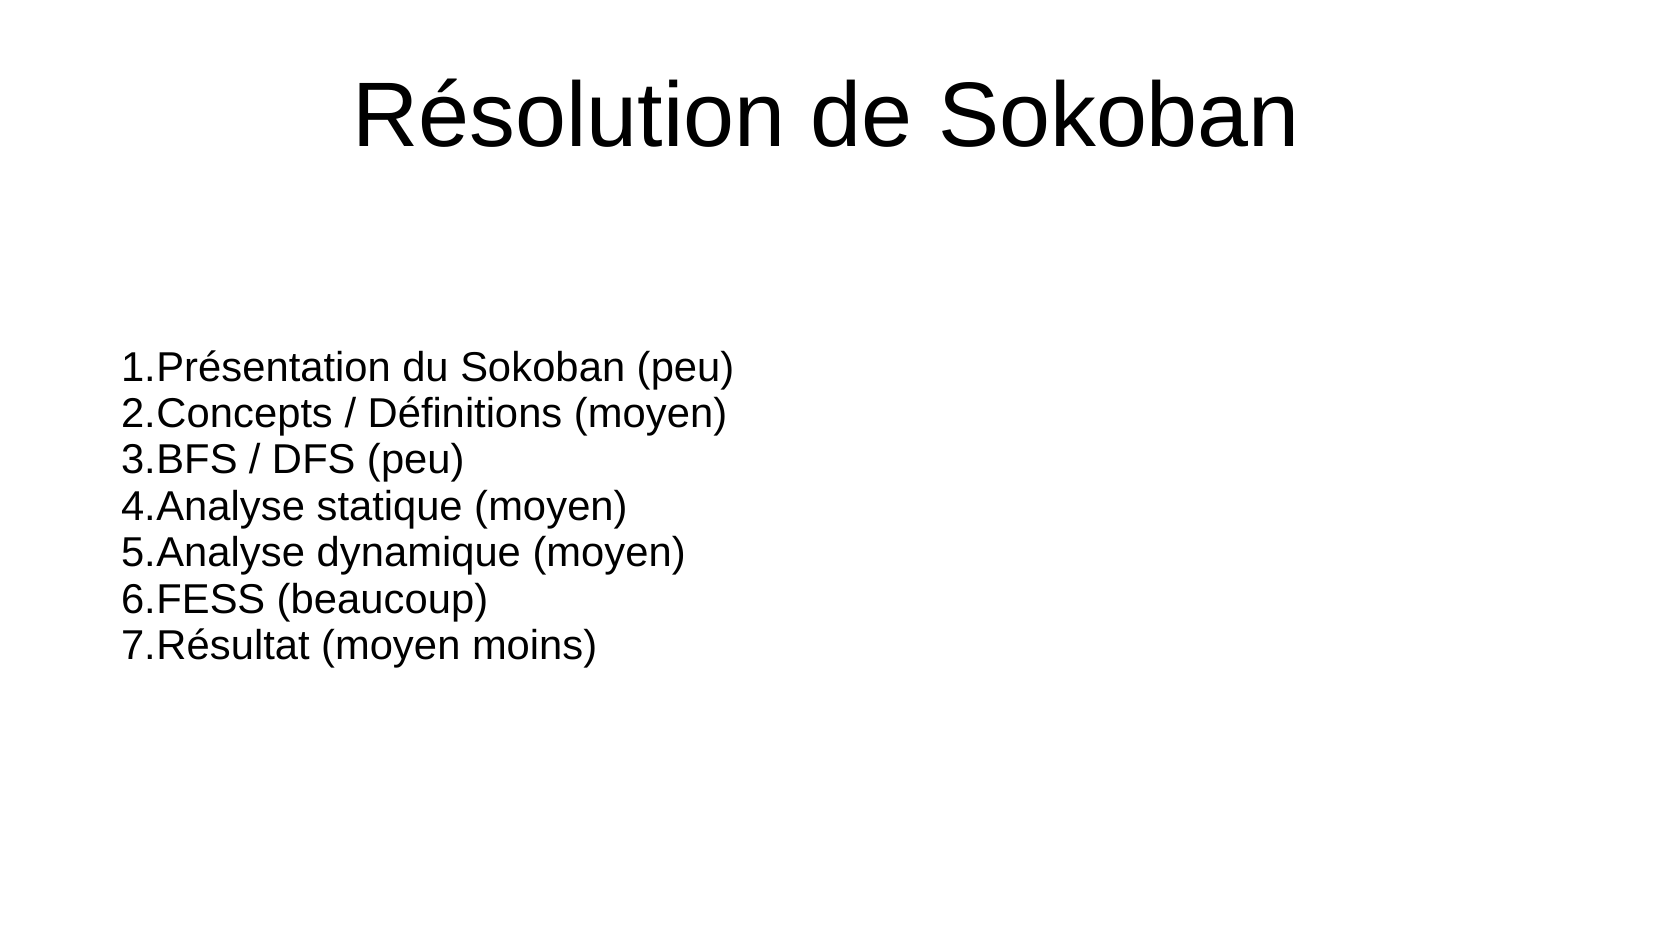

# Résolution de Sokoban
Présentation du Sokoban (peu)
Concepts / Définitions (moyen)
BFS / DFS (peu)
Analyse statique (moyen)
Analyse dynamique (moyen)
FESS (beaucoup)
Résultat (moyen moins)